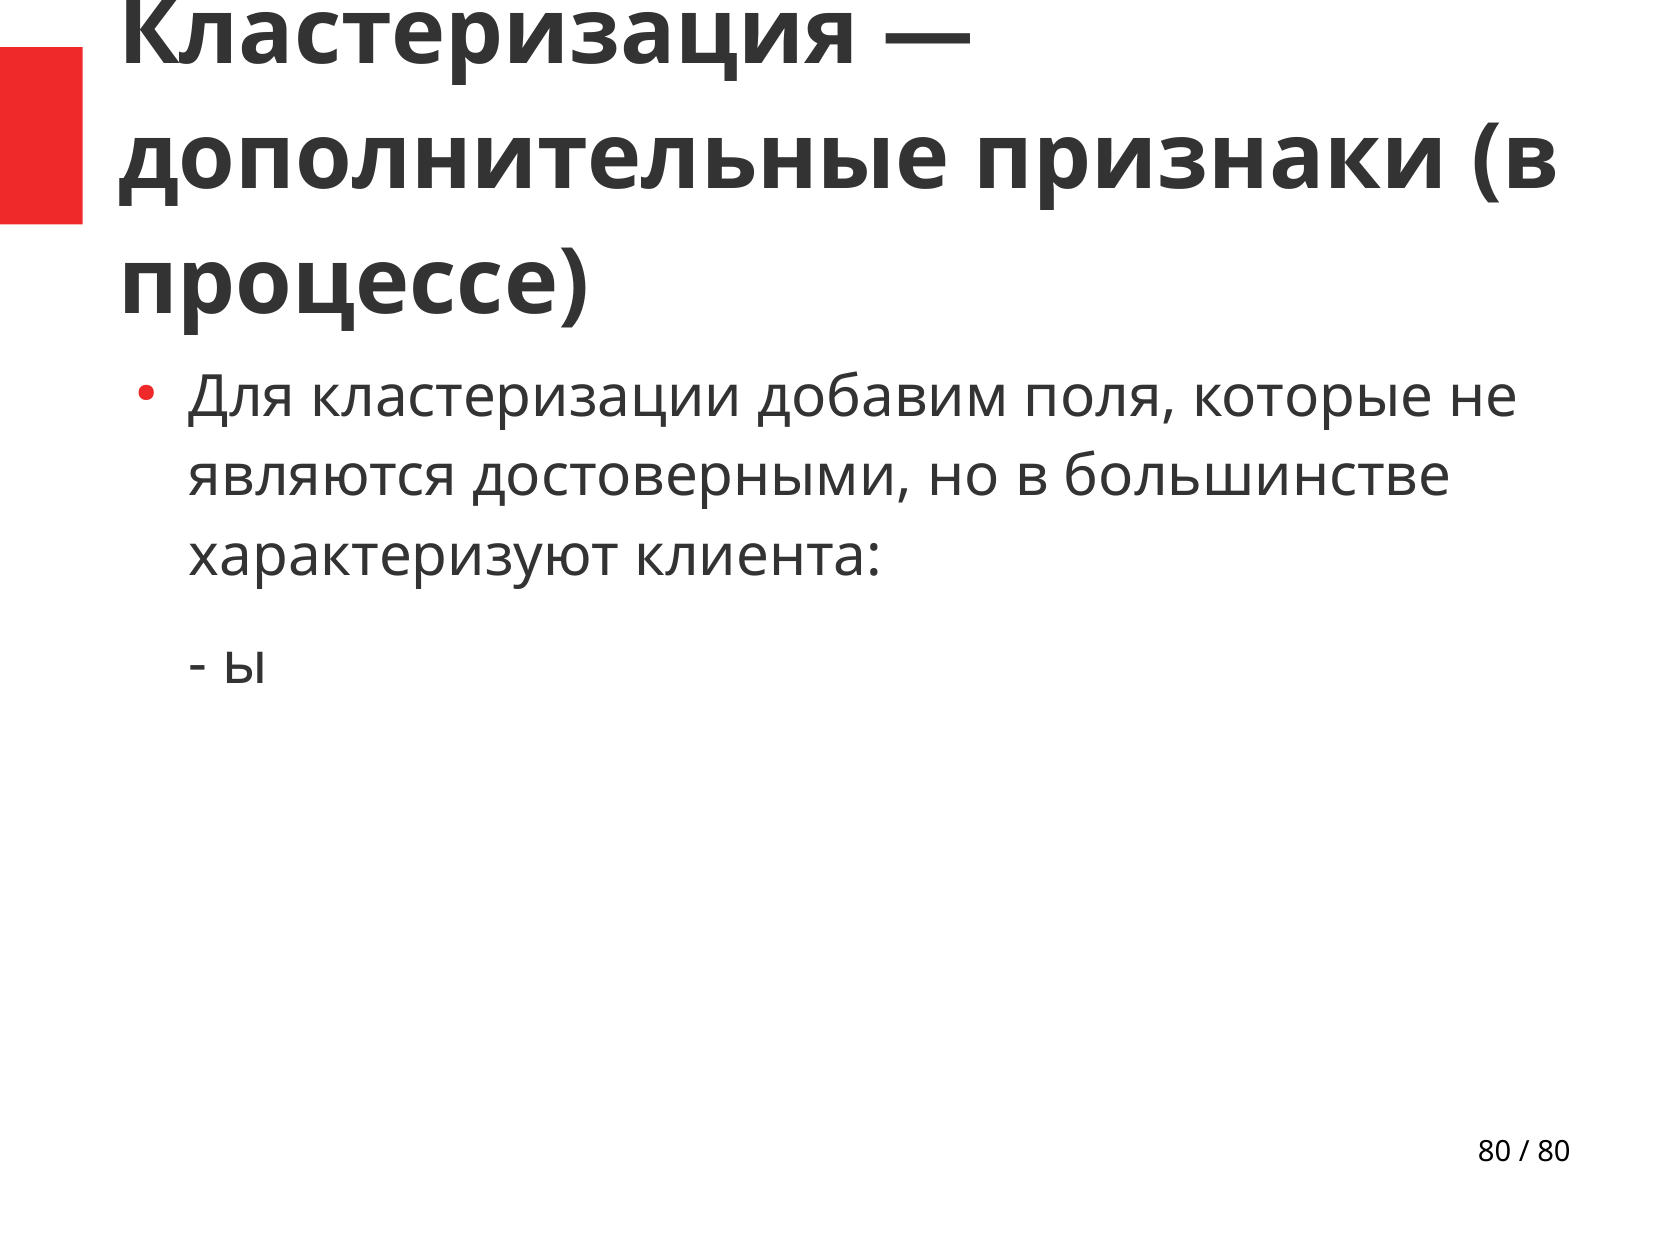

# Кластеризация — дополнительные признаки (в процессе)
Для кластеризации добавим поля, которые не являются достоверными, но в большинстве характеризуют клиента:
- ы
80